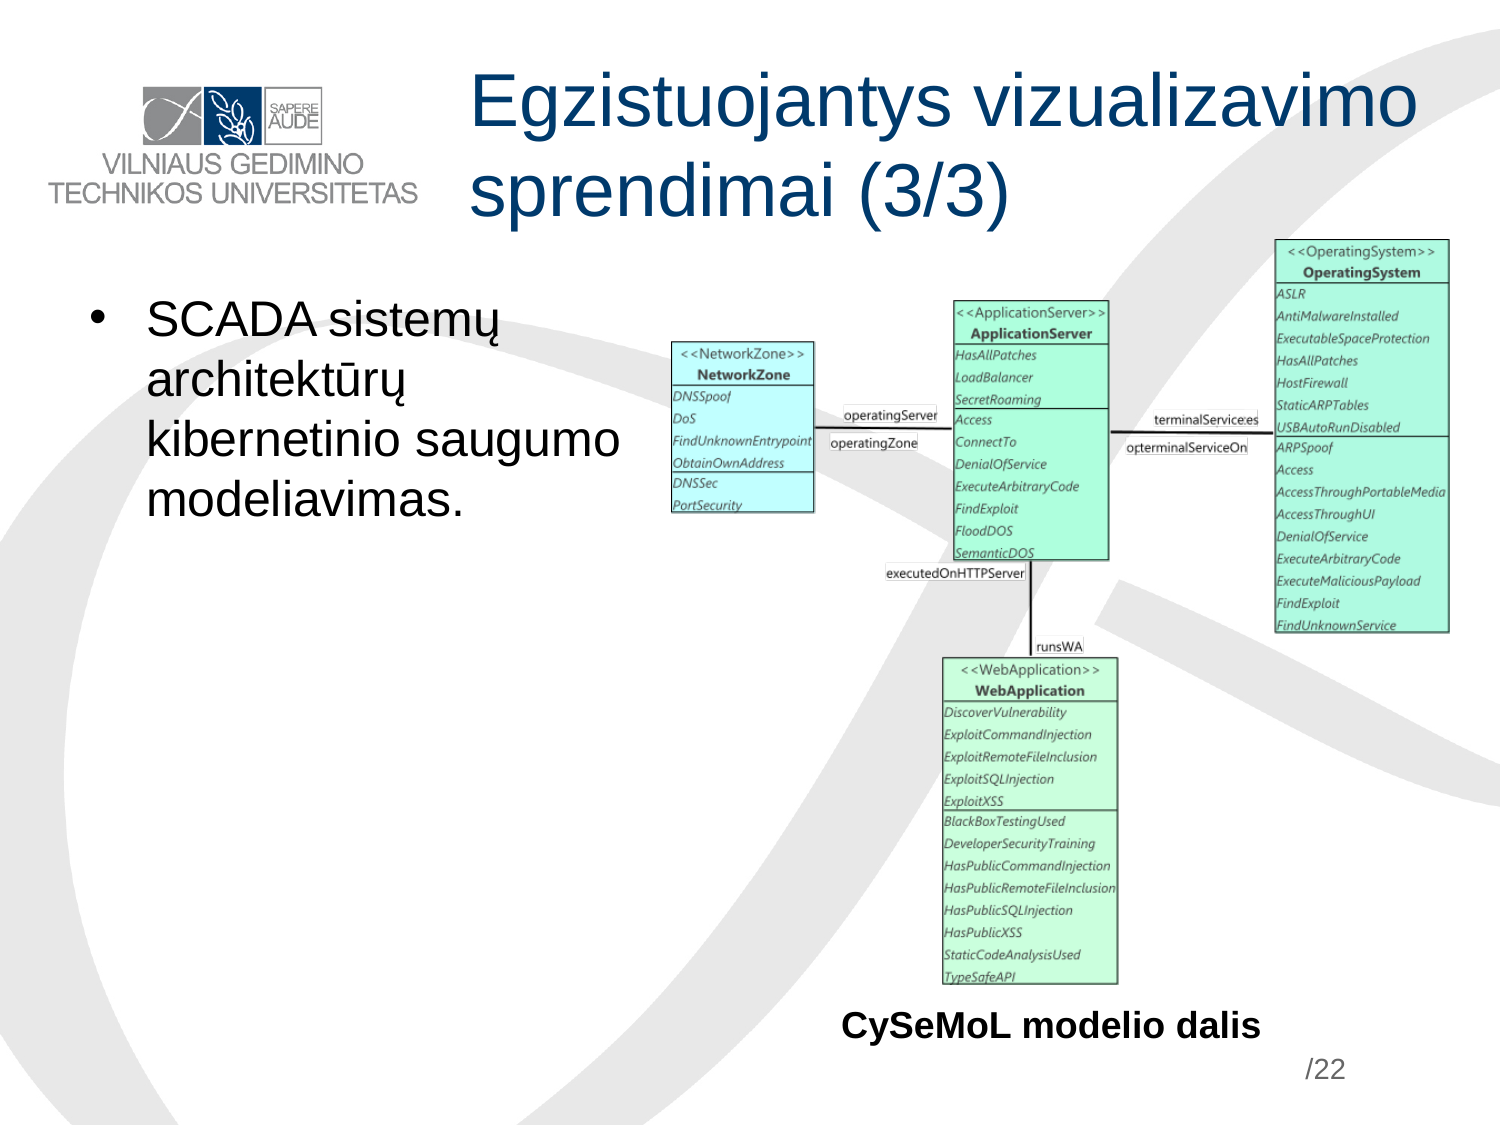

Egzistuojantys vizualizavimo sprendimai (3/3)
SCADA sistemų architektūrų kibernetinio saugumo modeliavimas.
CySeMoL modelio dalis
/22